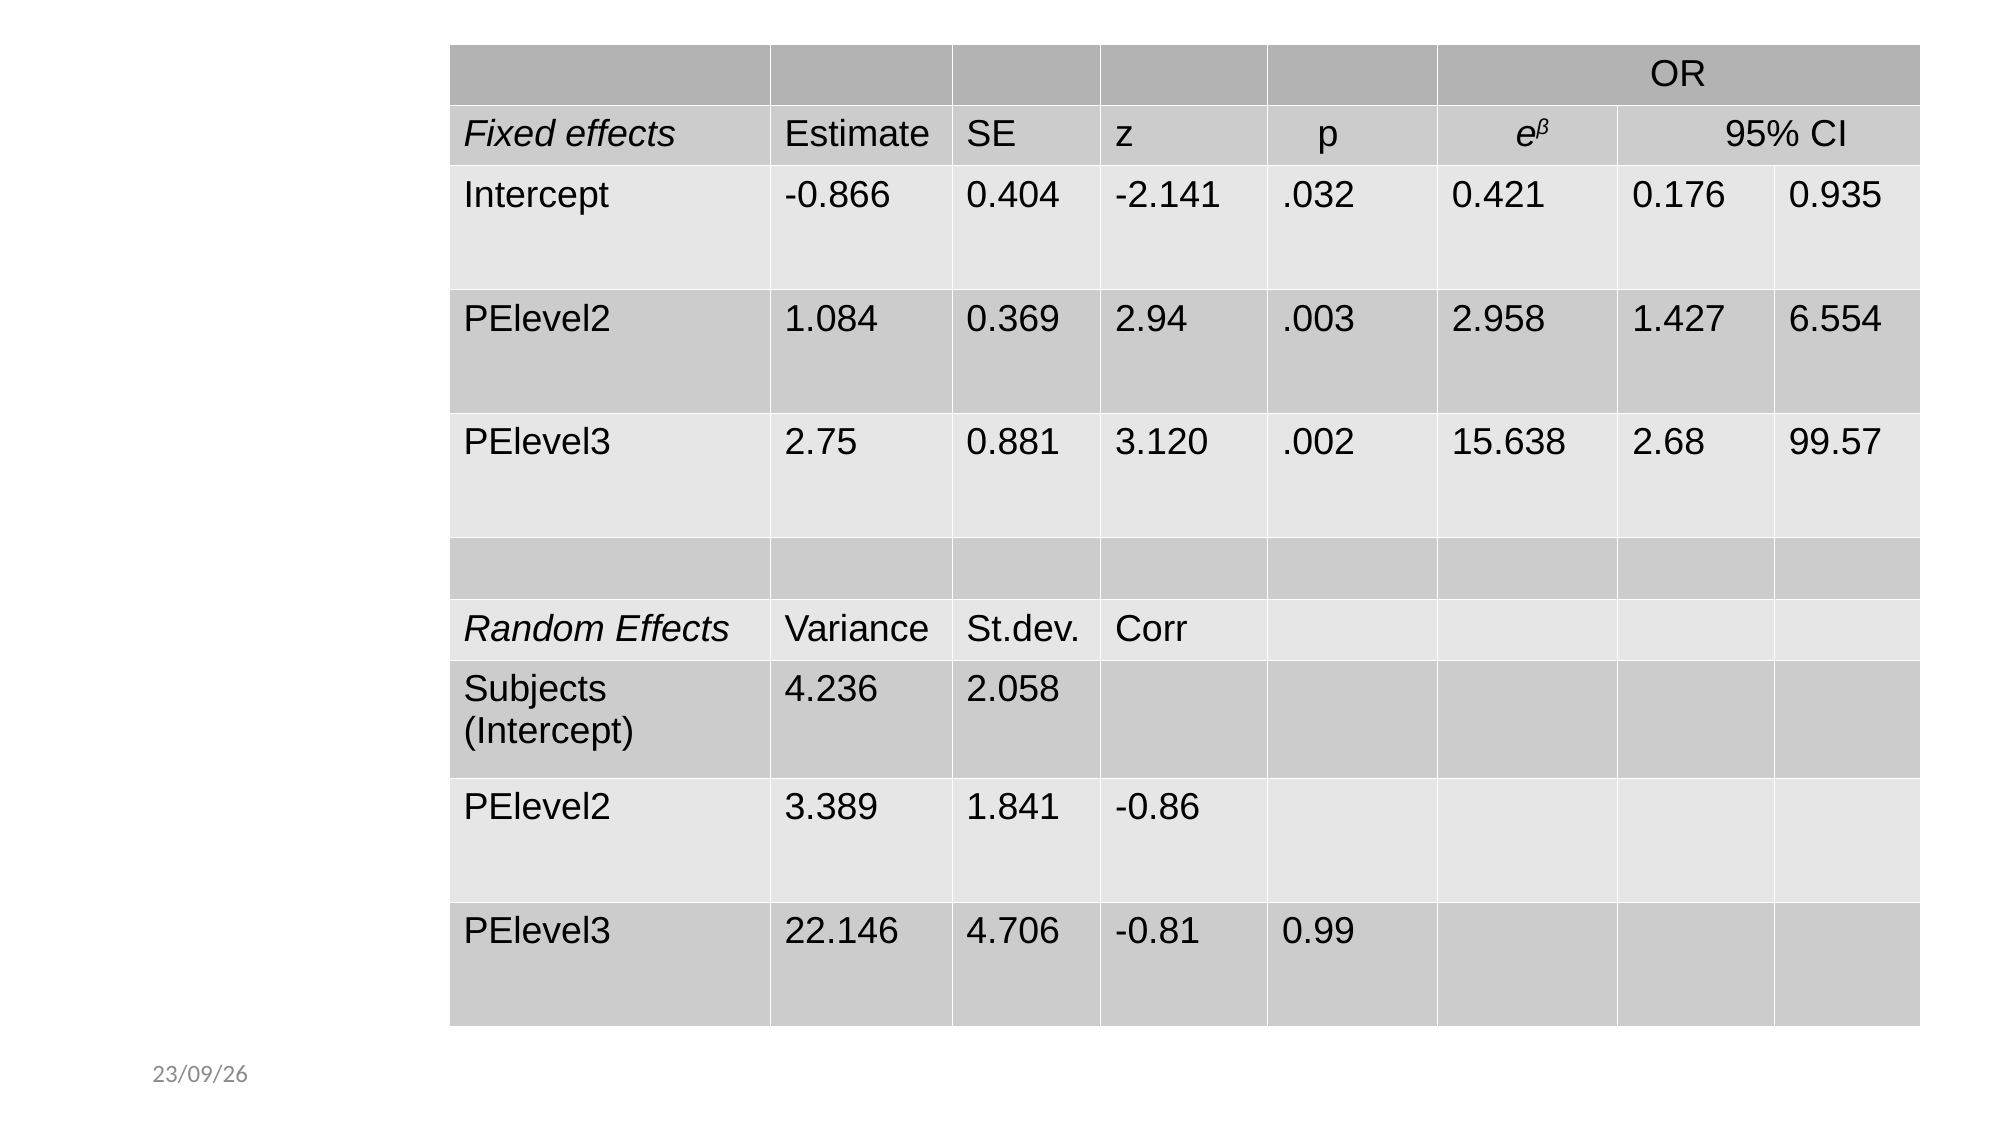

| | | | | | OR | | |
| --- | --- | --- | --- | --- | --- | --- | --- |
| Fixed effects | Estimate | SE | z | p | eβ | 95% CI | |
| Intercept | -0.866 | 0.404 | -2.141 | .032 | 0.421 | 0.176 | 0.935 |
| PElevel2 | 1.084 | 0.369 | 2.94 | .003 | 2.958 | 1.427 | 6.554 |
| PElevel3 | 2.75 | 0.881 | 3.120 | .002 | 15.638 | 2.68 | 99.57 |
| | | | | | | | |
| Random Effects | Variance | St.dev. | Corr | | | | |
| Subjects (Intercept) | 4.236 | 2.058 | | | | | |
| PElevel2 | 3.389 | 1.841 | -0.86 | | | | |
| PElevel3 | 22.146 | 4.706 | -0.81 | 0.99 | | | |